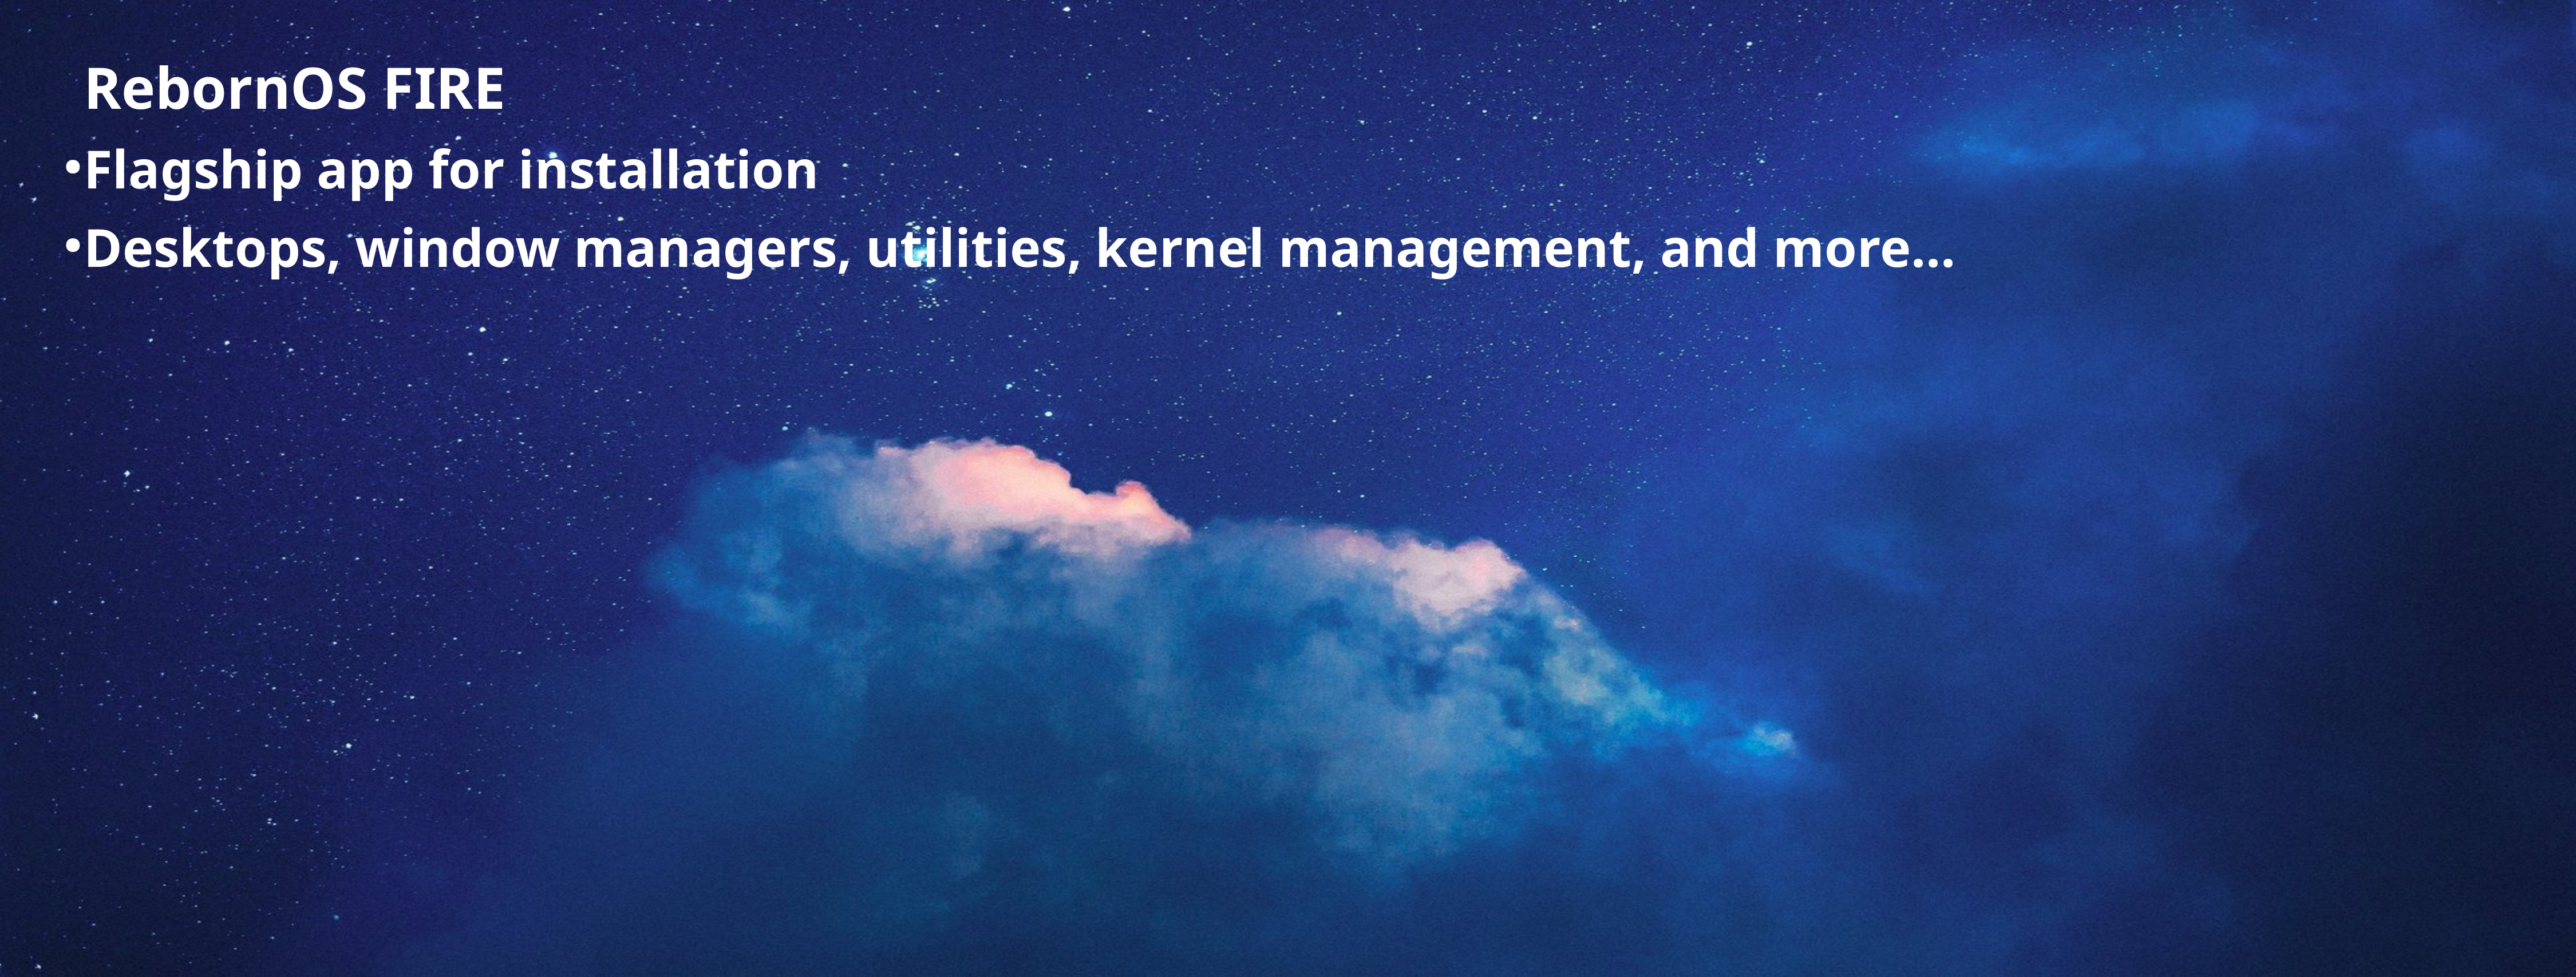

RebornOS FIRE
Flagship app for installation
Desktops, window managers, utilities, kernel management, and more...